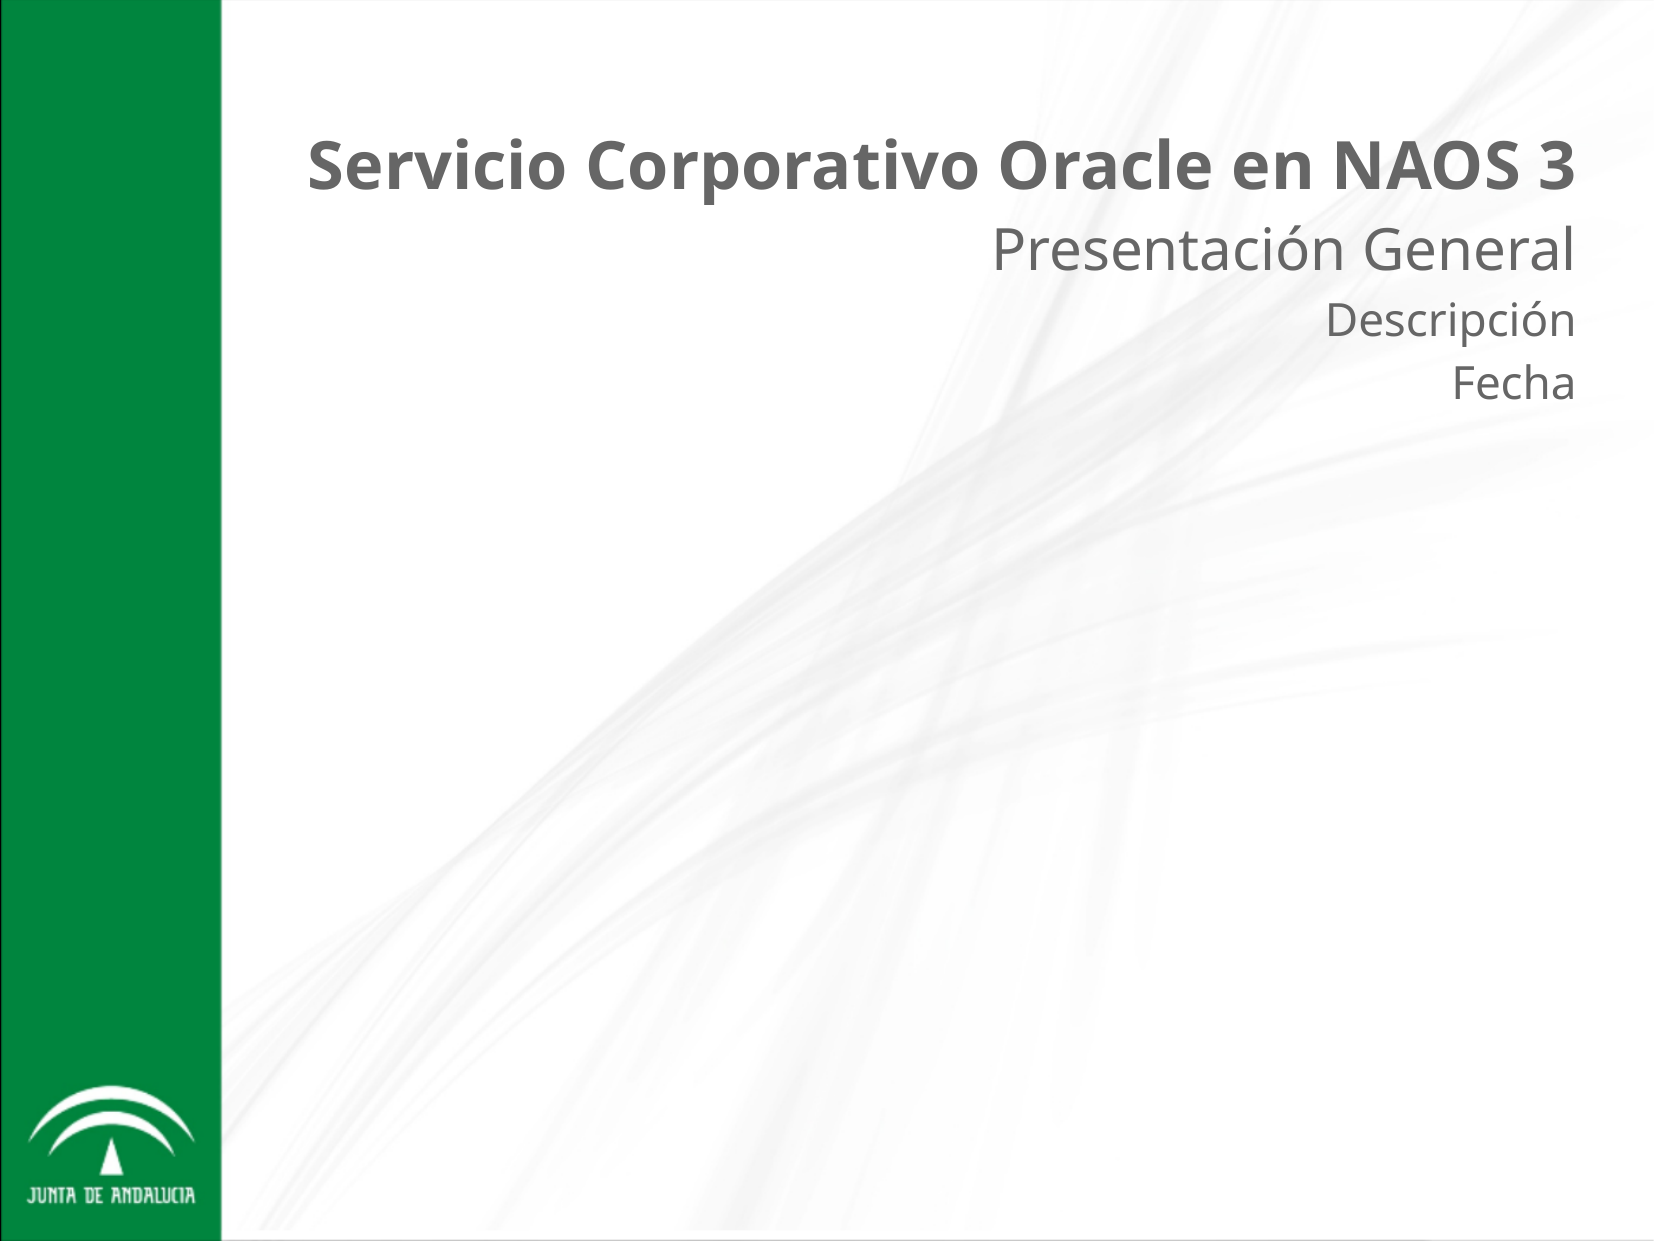

# Servicio Corporativo Oracle en NAOS 3
Presentación General
Descripción
Fecha